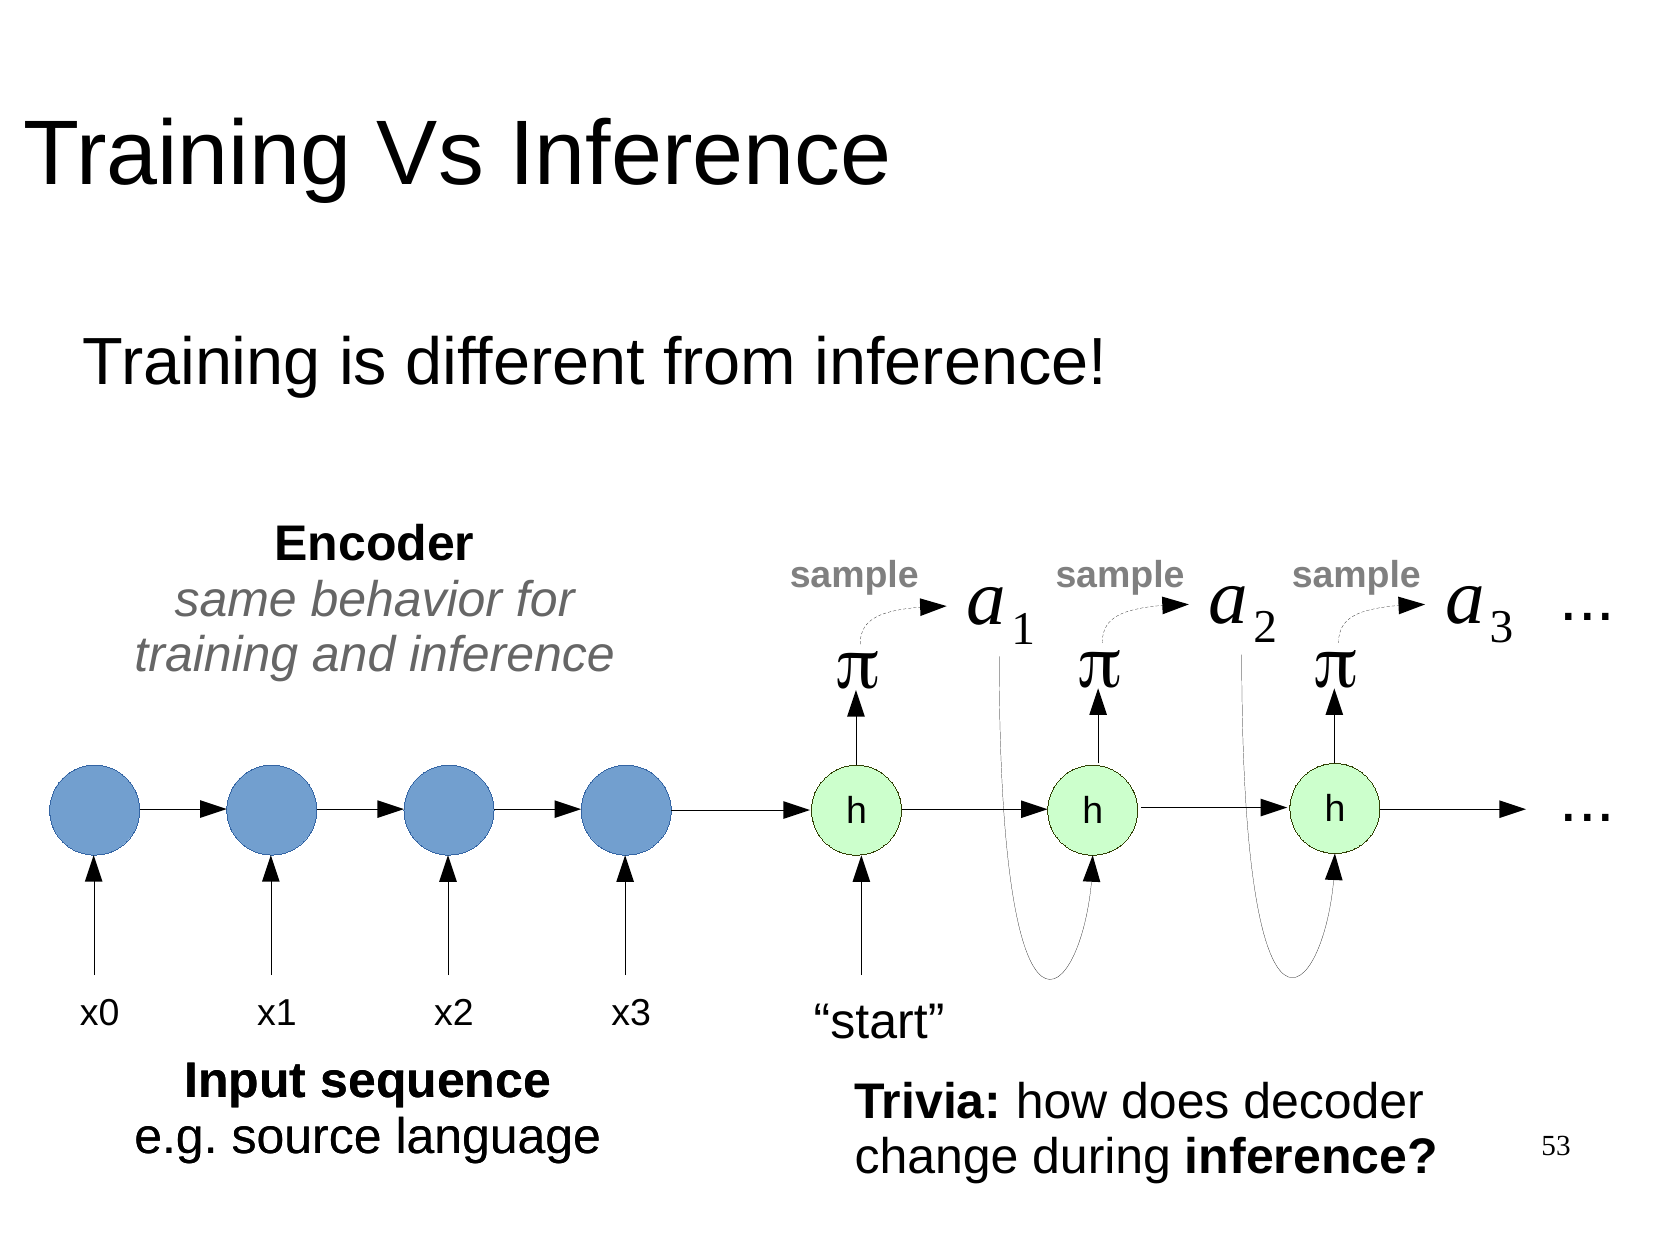

# Training Vs Inference
Training is different from inference!
Encoder
same behavior for
training and inference
sample
sample
sample
...
...
h
h
h
x0
x1
x2
x3
“start”
Input sequence
e.g. source language
Input sequence
e.g. source language
Trivia: how does decoder
change during inference?
53